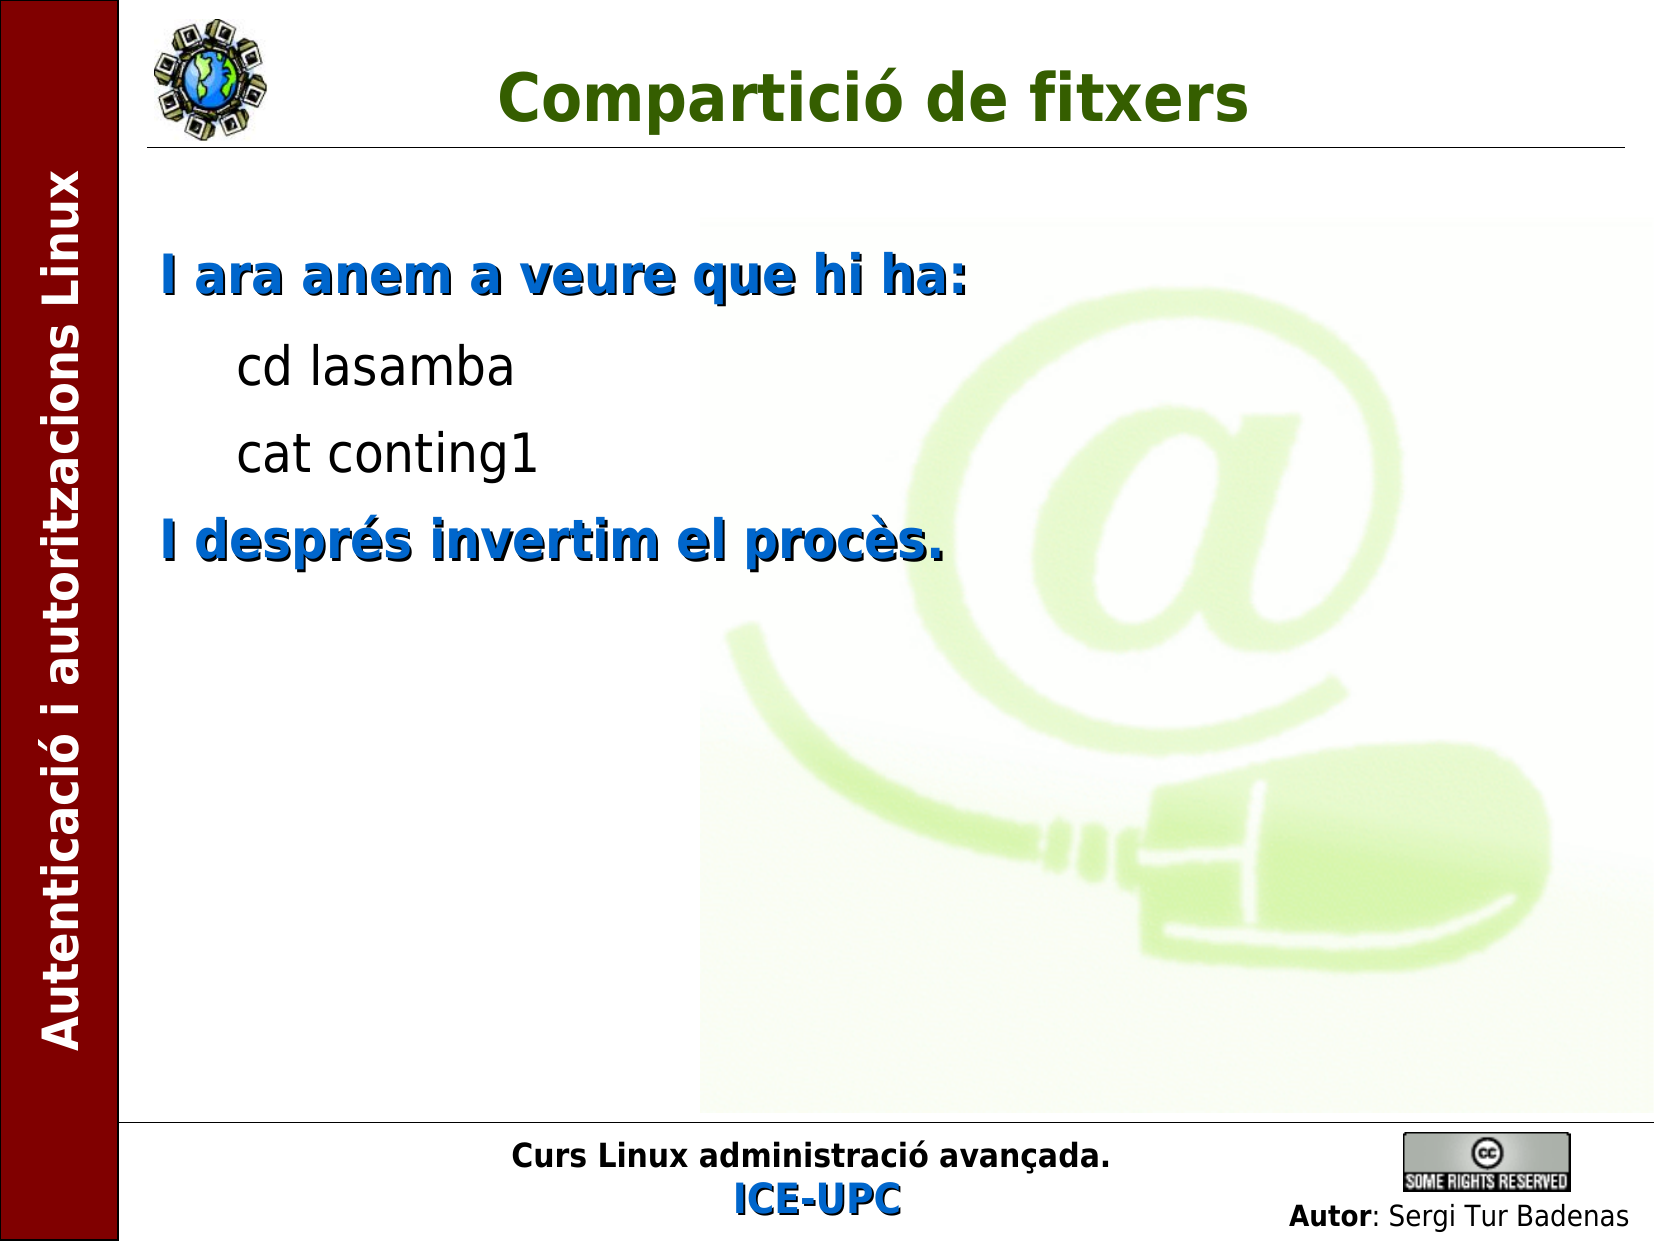

# Compartició de fitxers
I ara anem a veure que hi ha:
cd lasamba
cat conting1
I després invertim el procès.